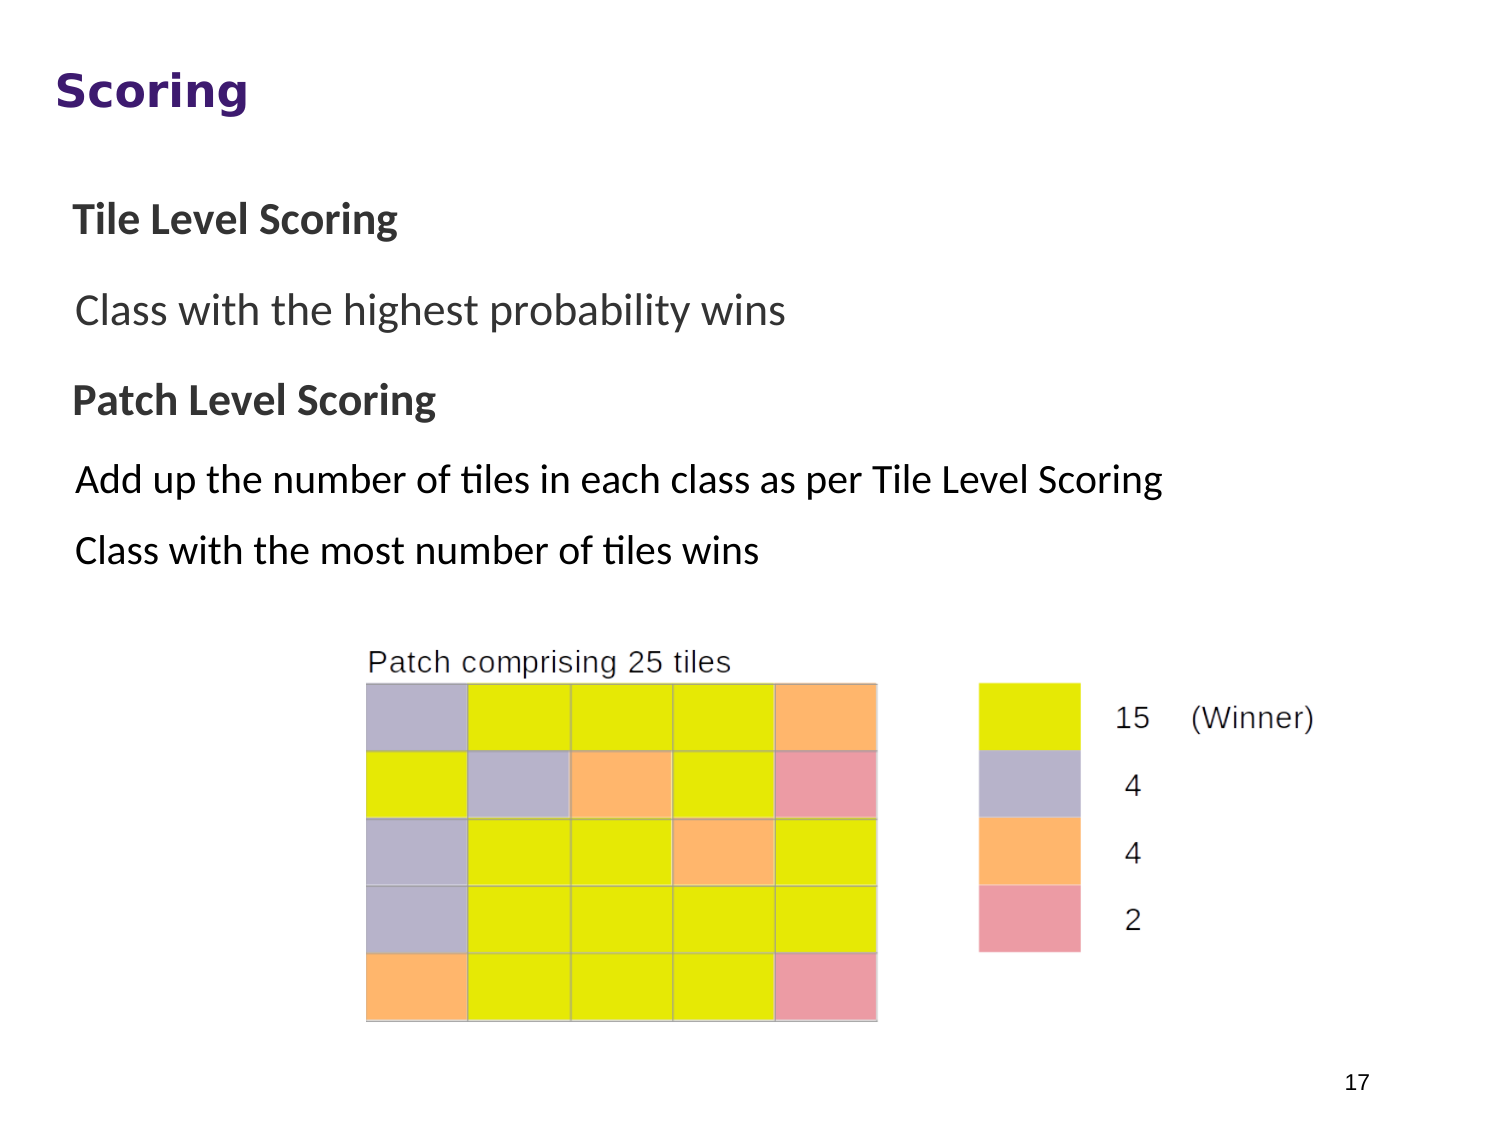

Scoring
Tile Level Scoring
Class with the highest probability wins
Patch Level Scoring
Add up the number of tiles in each class as per Tile Level Scoring
Class with the most number of tiles wins